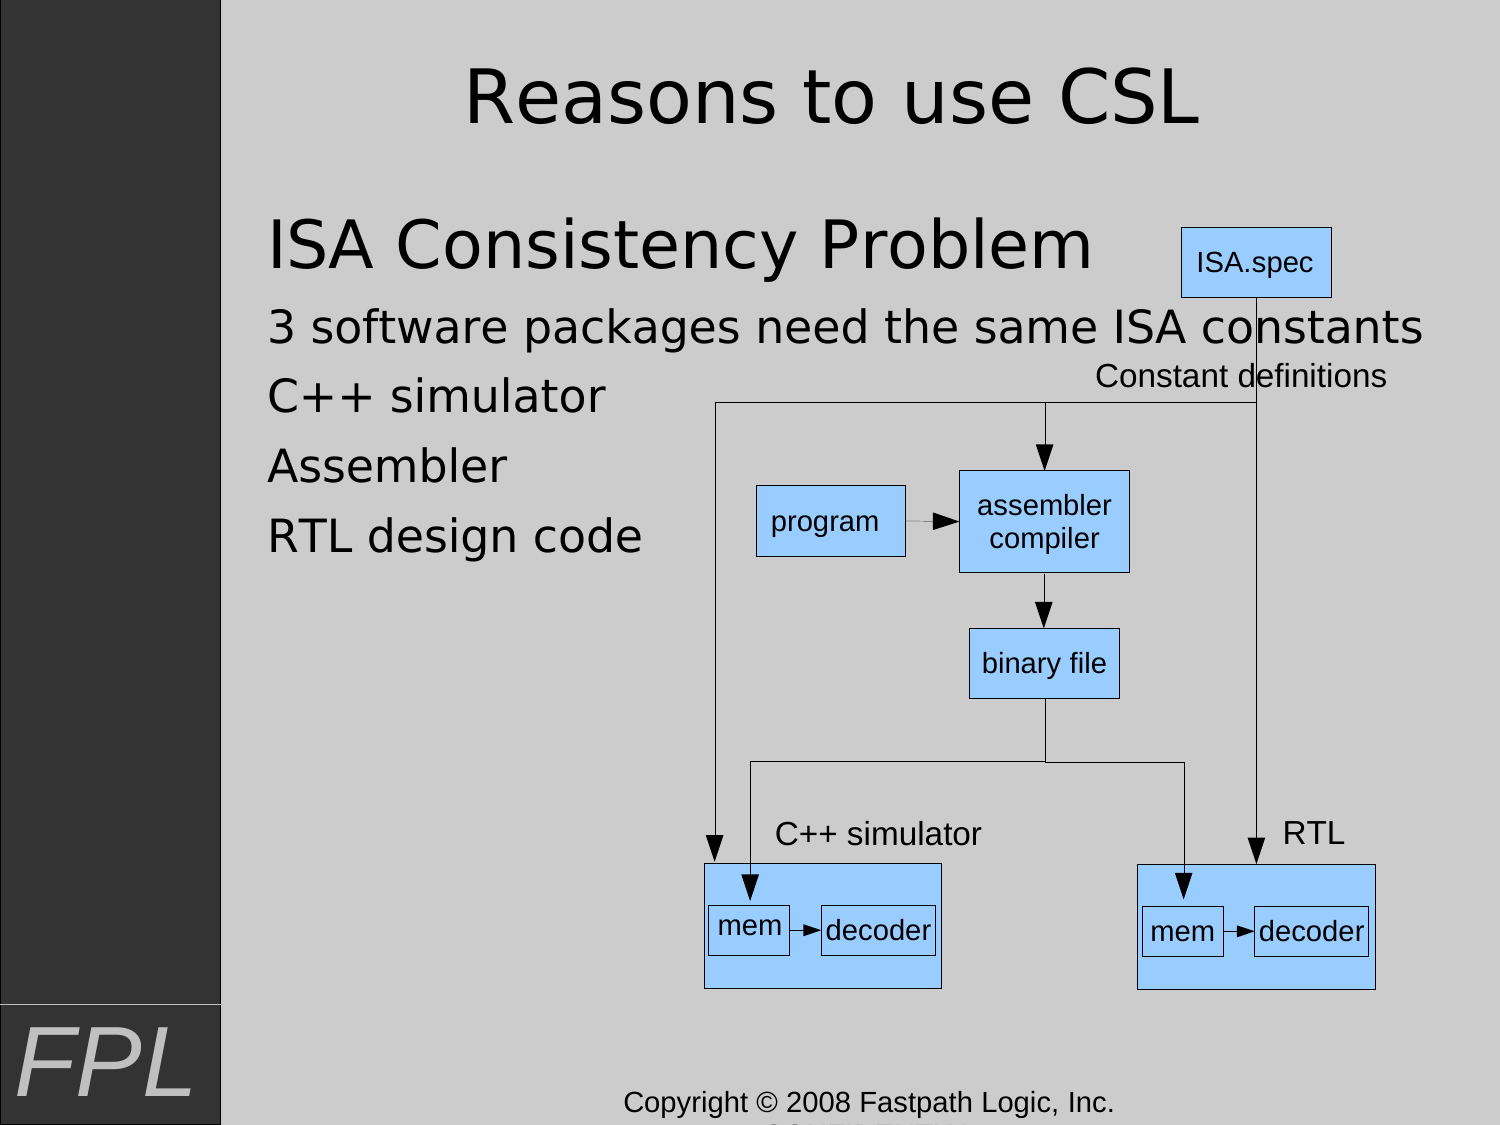

# Reasons to use CSL
ISA Consistency Problem
3 software packages need the same ISA constants
C++ simulator
Assembler
RTL design code
ISA.spec
Constant definitions
assembler
compiler
program
binary file
RTL
C++ simulator
mem
decoder
mem
decoder